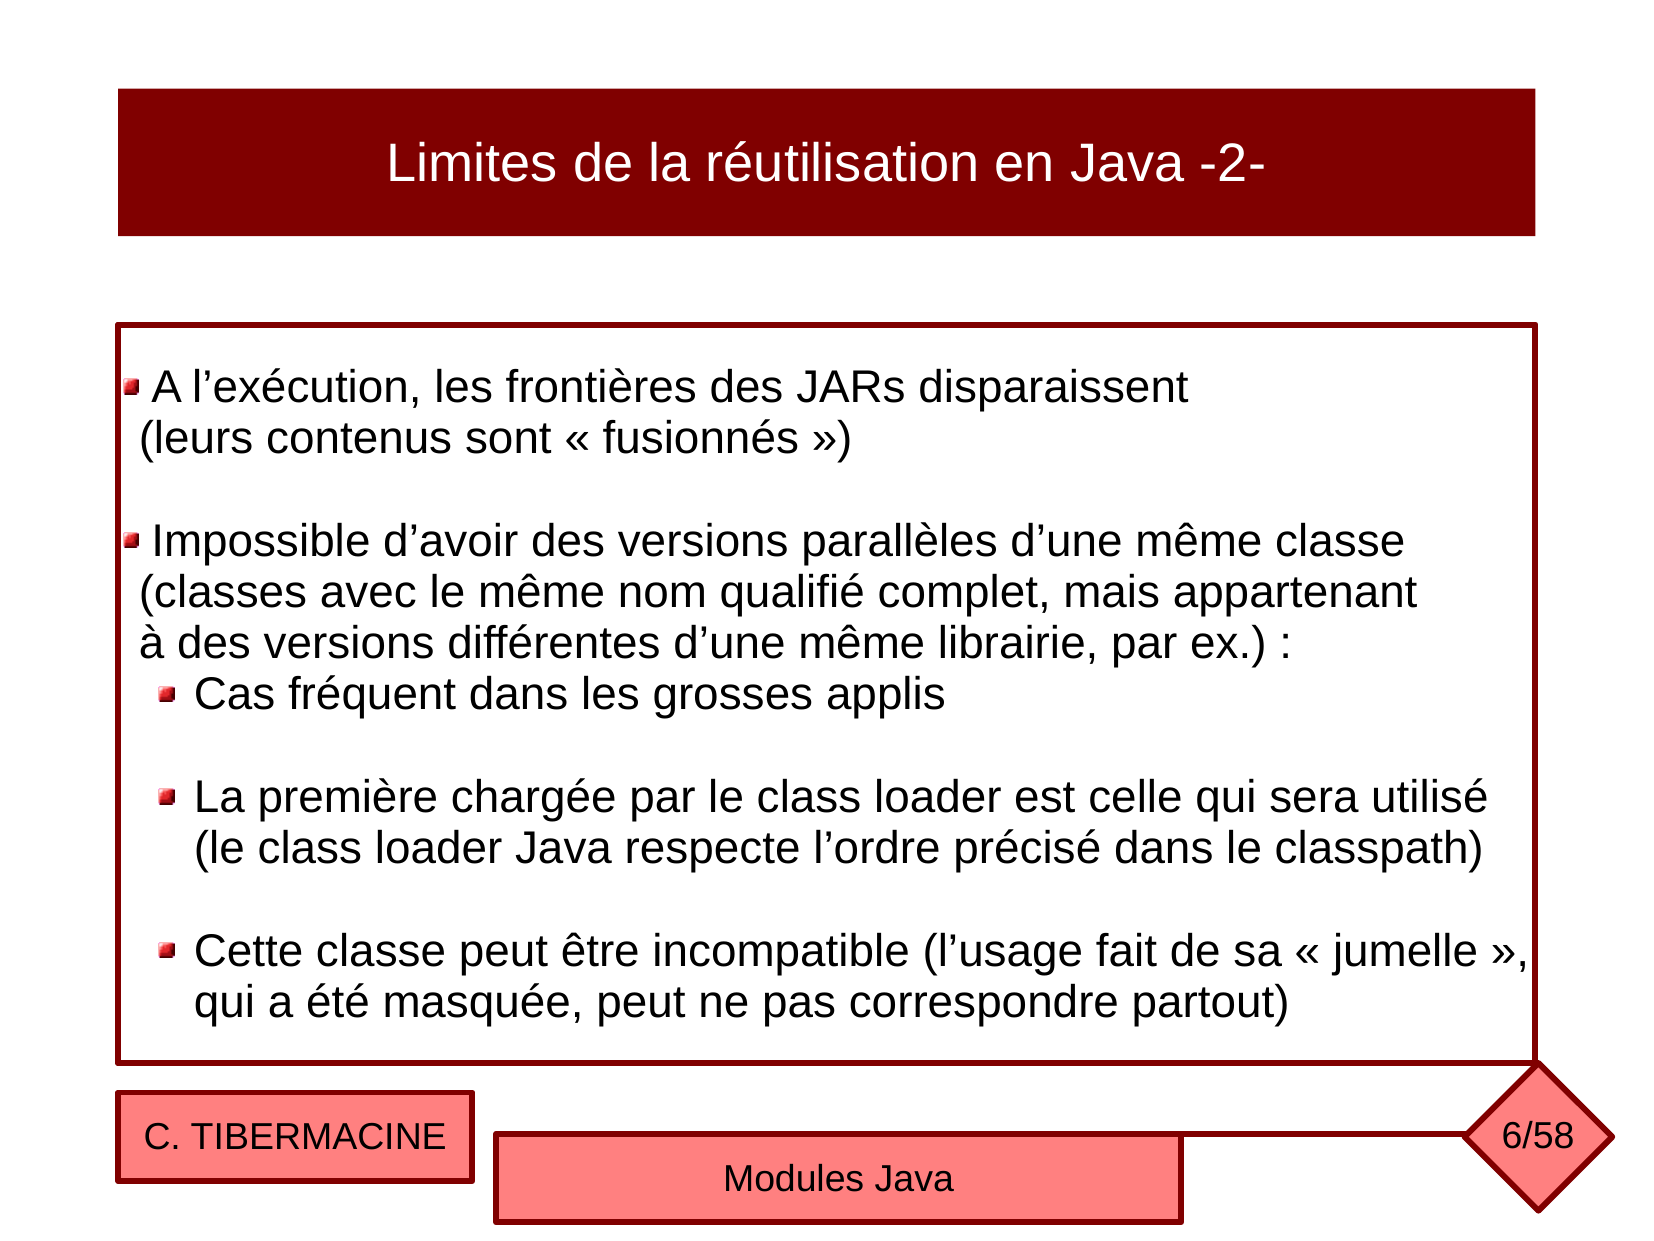

Limites de la réutilisation en Java -2-
 Introduction : limites de Java 8 et <
 Modules Java
 Le JDK en modules
 Les services dans Java
 A l’exécution, les frontières des JARs disparaissent
(leurs contenus sont « fusionnés »)
 Impossible d’avoir des versions parallèles d’une même classe
(classes avec le même nom qualifié complet, mais appartenant
à des versions différentes d’une même librairie, par ex.) :
Cas fréquent dans les grosses applis
La première chargée par le class loader est celle qui sera utilisé
(le class loader Java respecte l’ordre précisé dans le classpath)
Cette classe peut être incompatible (l’usage fait de sa « jumelle »,
qui a été masquée, peut ne pas correspondre partout)
C. TIBERMACINE
Modules Java